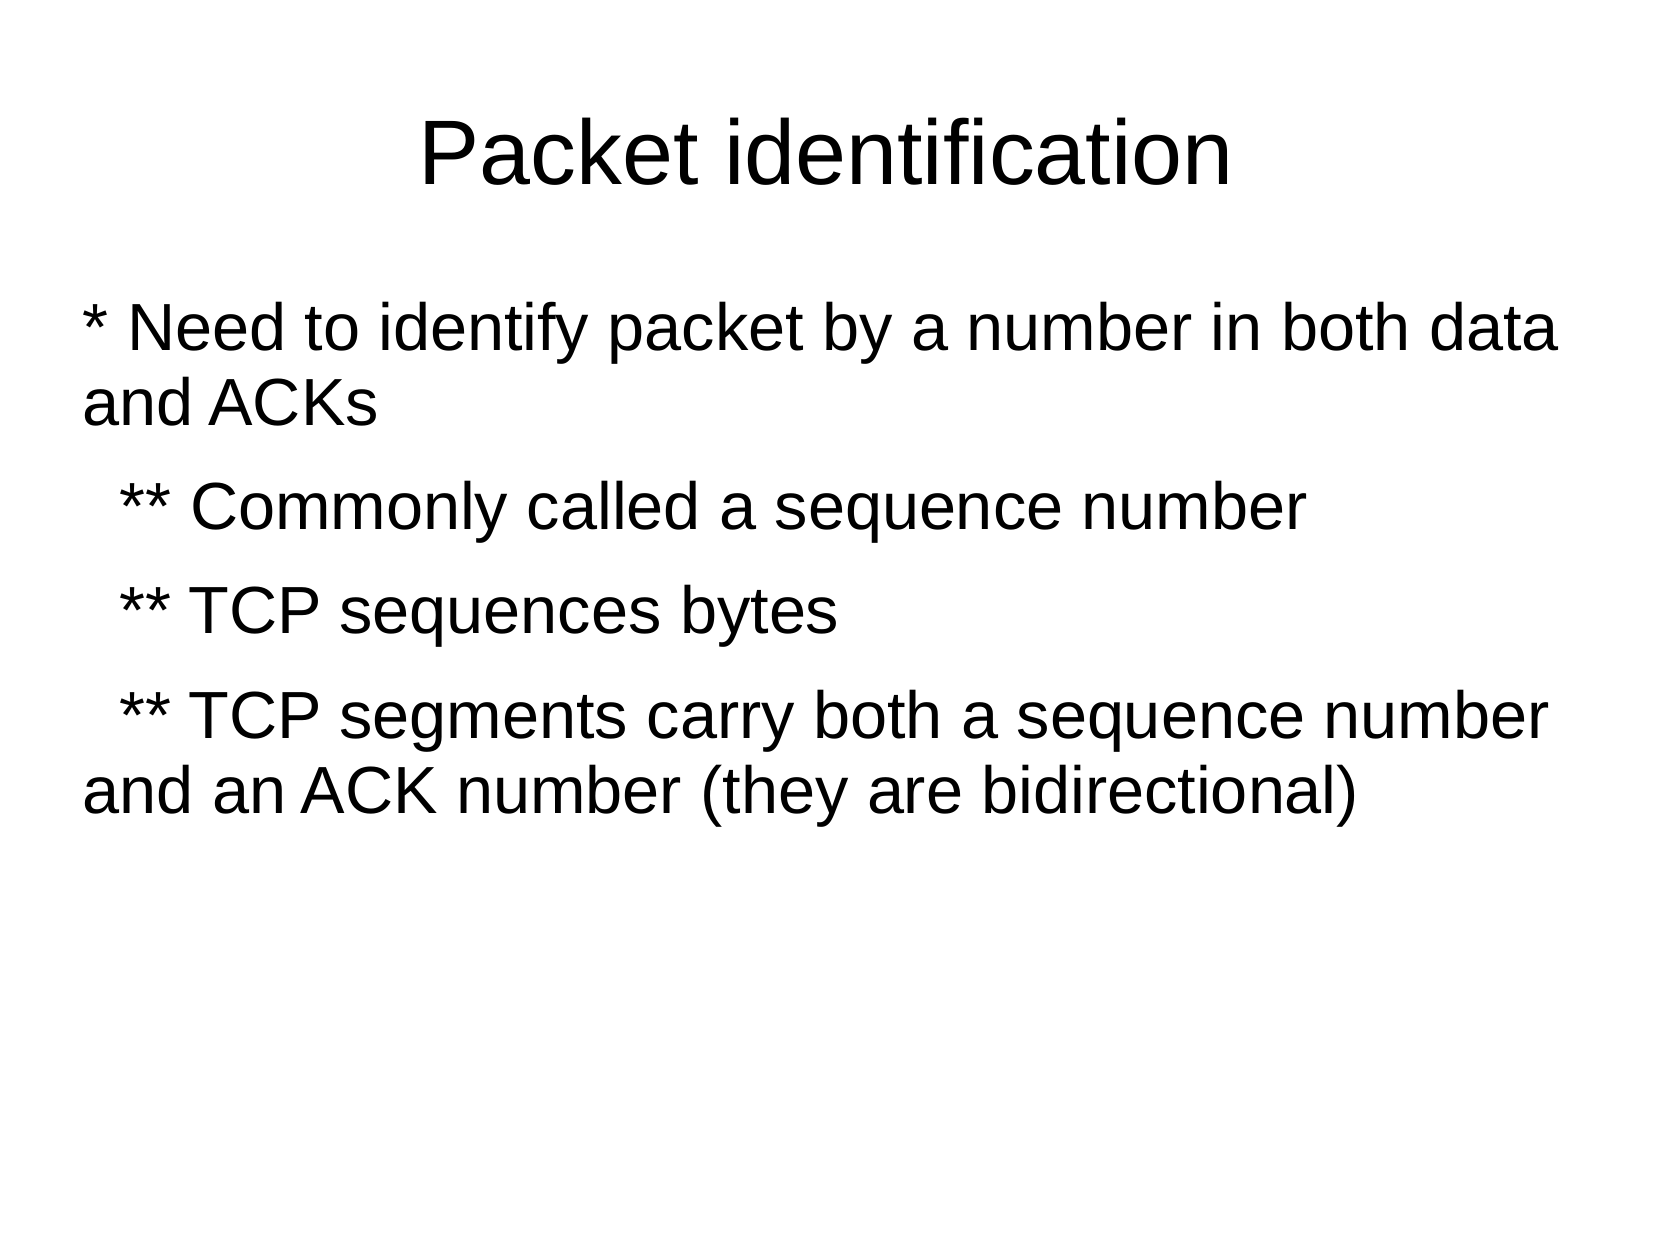

# Packet identification
* Need to identify packet by a number in both data and ACKs
 ** Commonly called a sequence number
 ** TCP sequences bytes
 ** TCP segments carry both a sequence number and an ACK number (they are bidirectional)